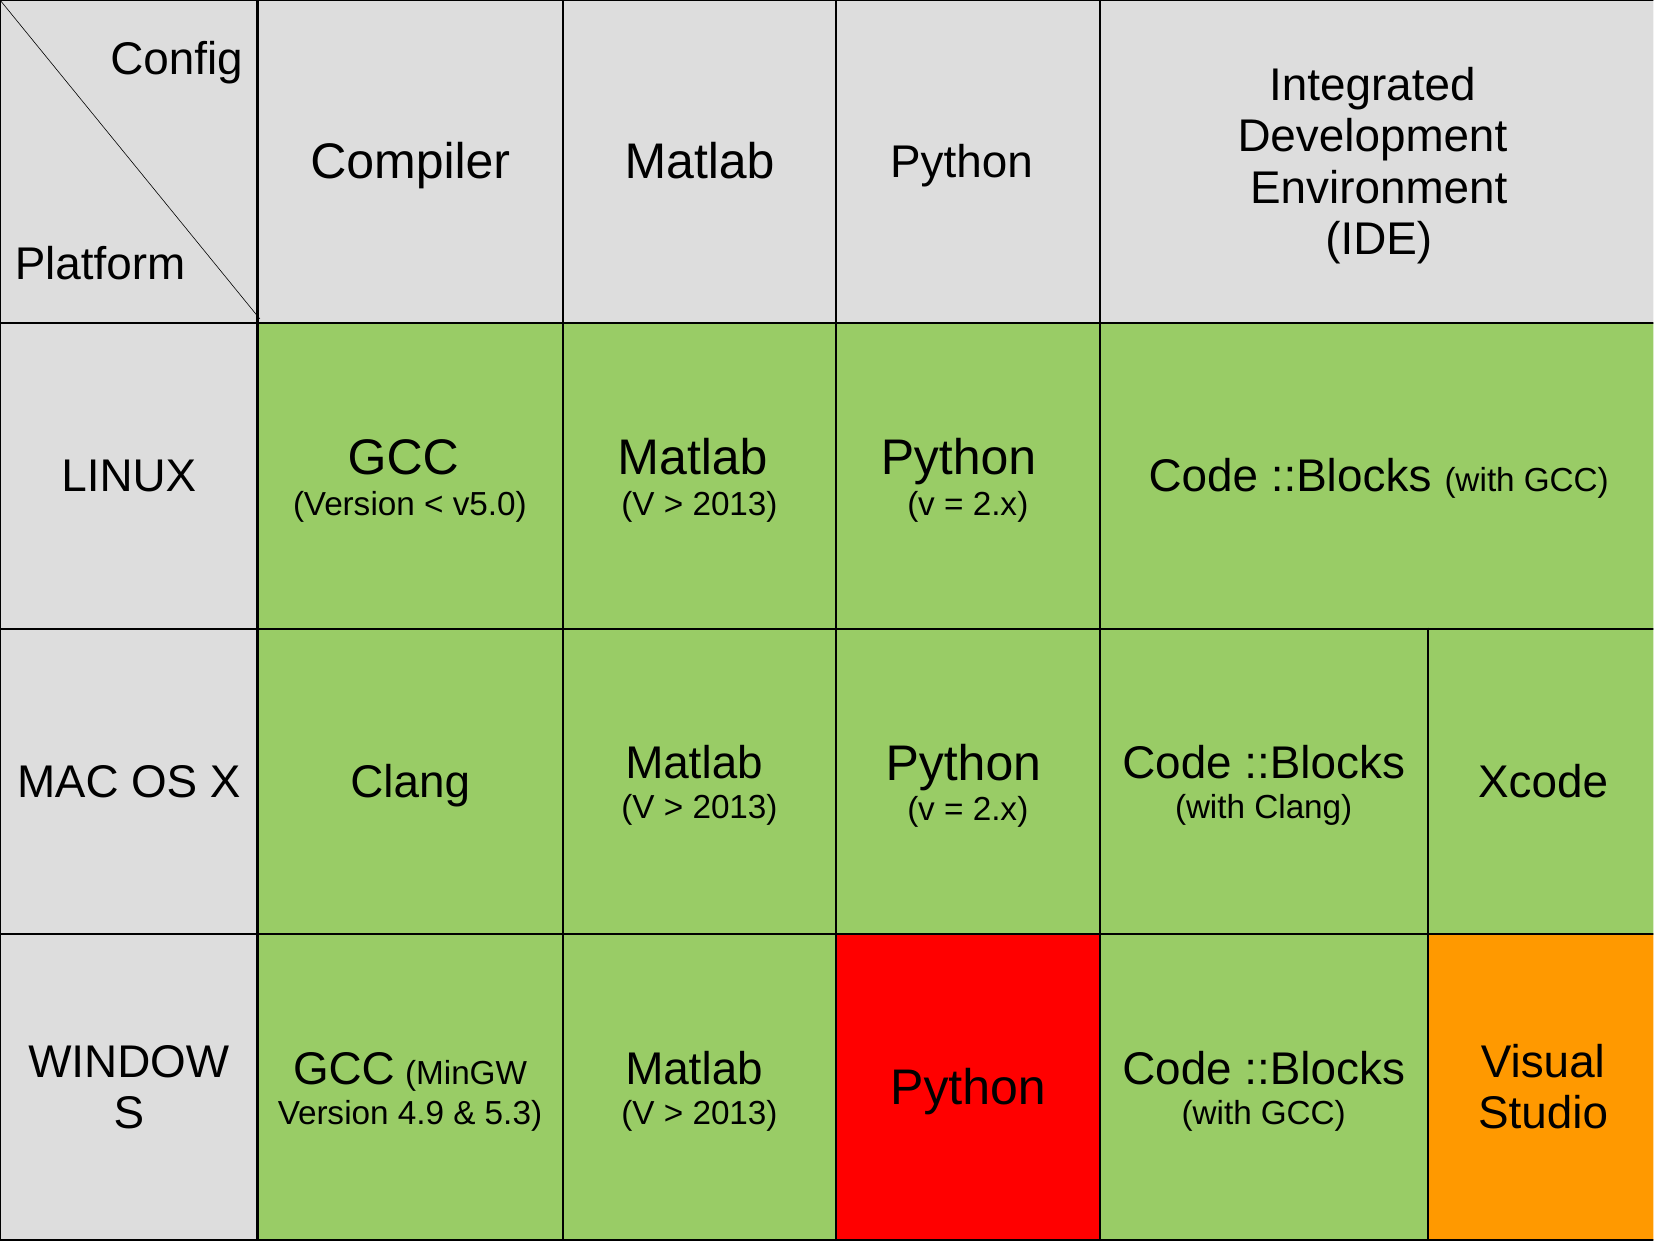

| Config Platform | Compiler | Matlab | Python | Integrated Development Environment (IDE) | |
| --- | --- | --- | --- | --- | --- |
| LINUX | GCC (Version < v5.0) | Matlab (V > 2013) | Python (v = 2.x) | Code ::Blocks (with GCC) | |
| MAC OS X | Clang | Matlab (V > 2013) | Python (v = 2.x) | Code ::Blocks (with Clang) | Xcode |
| WINDOWS | GCC (MinGW Version 4.9 & 5.3) | Matlab (V > 2013) | Python | Code ::Blocks (with GCC) | Visual Studio |